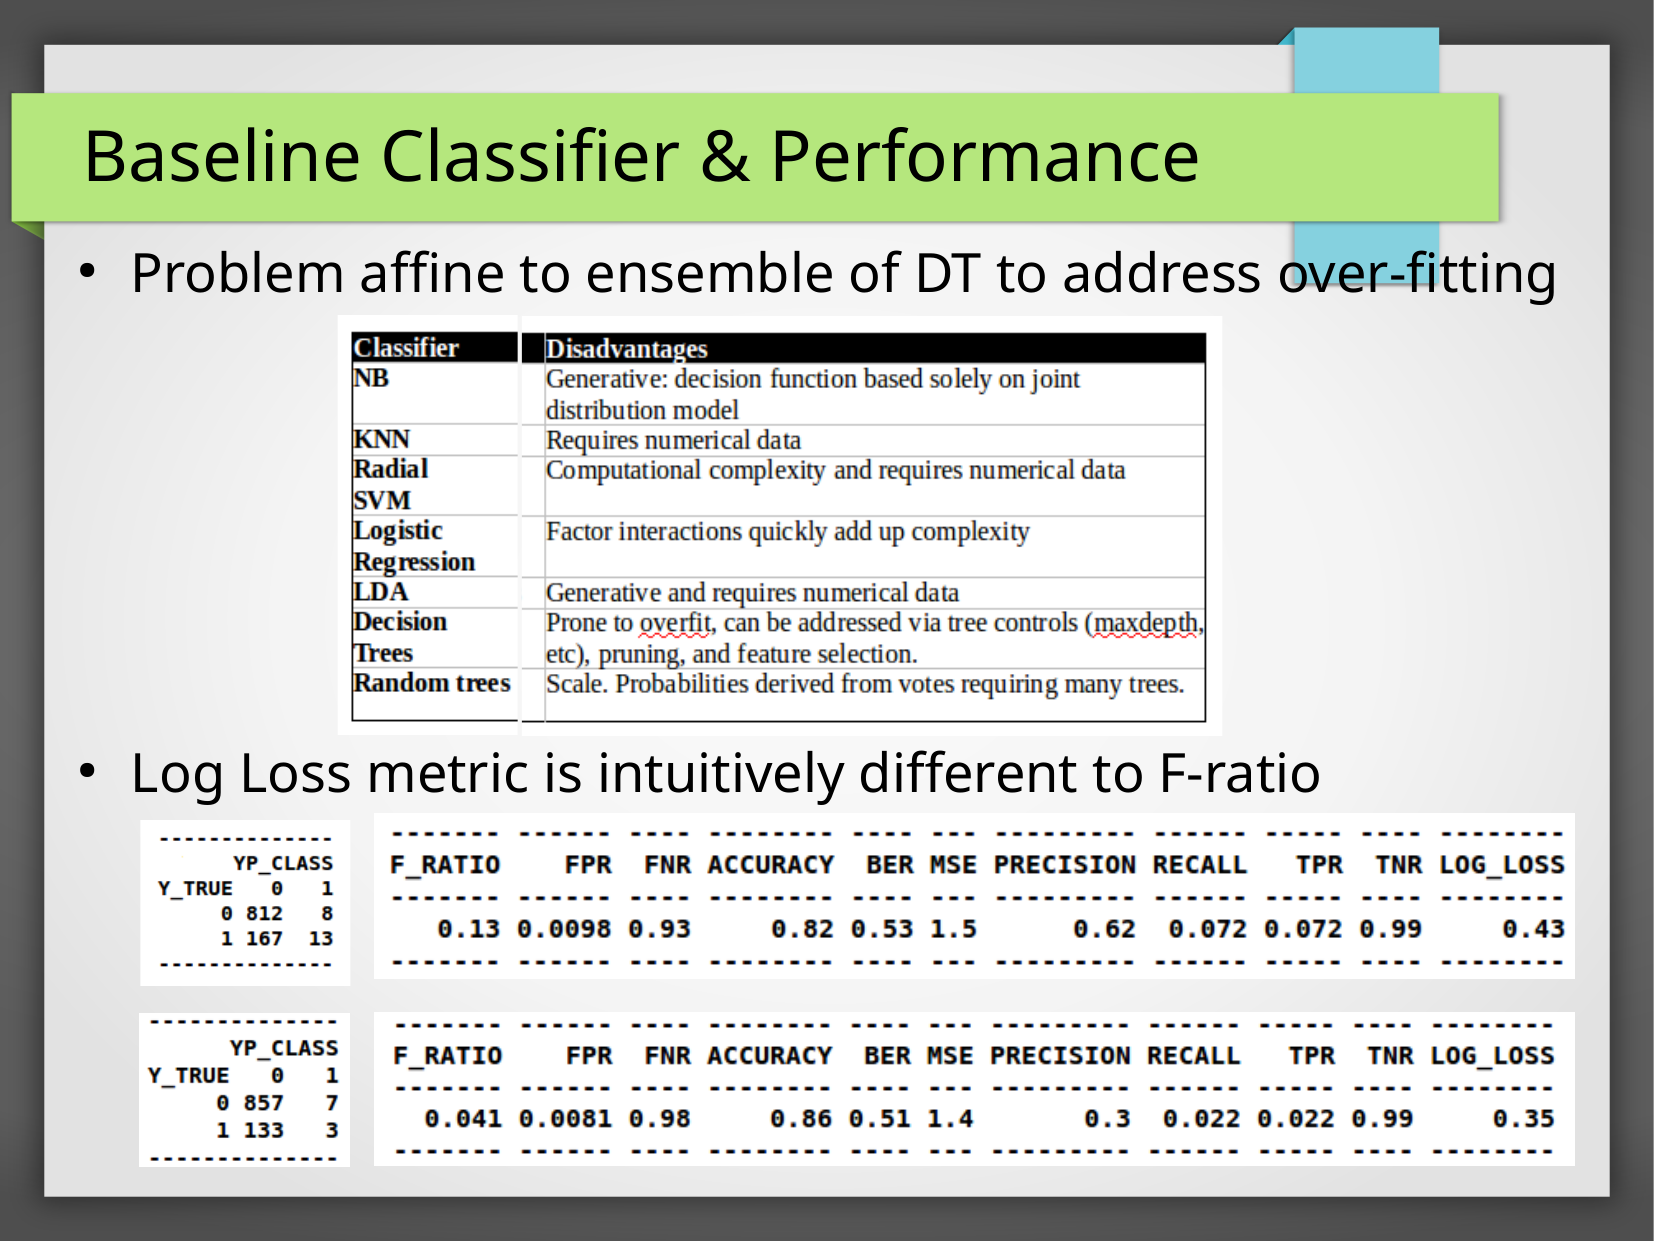

# Baseline Classifier & Performance
Problem affine to ensemble of DT to address over-fitting
Log Loss metric is intuitively different to F-ratio